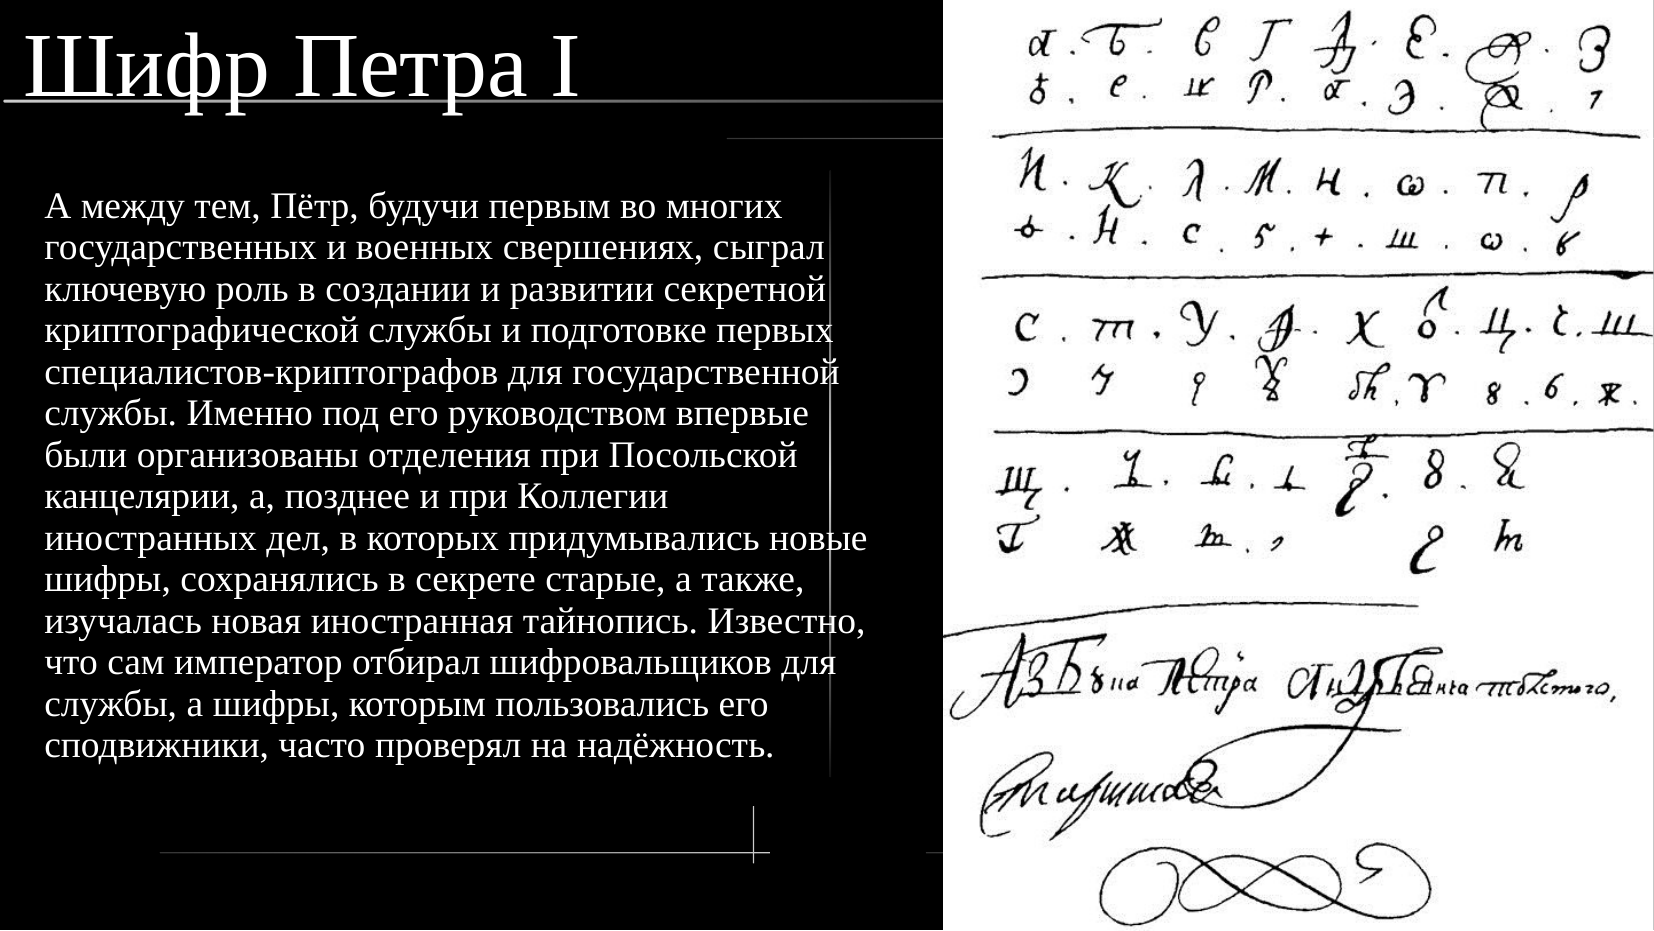

# Шифр Петра I
А между тем, Пётр, будучи первым во многих государственных и военных свершениях, сыграл ключевую роль в создании и развитии секретной криптографической службы и подготовке первых специалистов-криптографов для государственной службы. Именно под его руководством впервые были организованы отделения при Посольской канцелярии, а, позднее и при Коллегии иностранных дел, в которых придумывались новые шифры, сохранялись в секрете старые, а также, изучалась новая иностранная тайнопись. Известно, что сам император отбирал шифровальщиков для службы, а шифры, которым пользовались его сподвижники, часто проверял на надёжность.
10